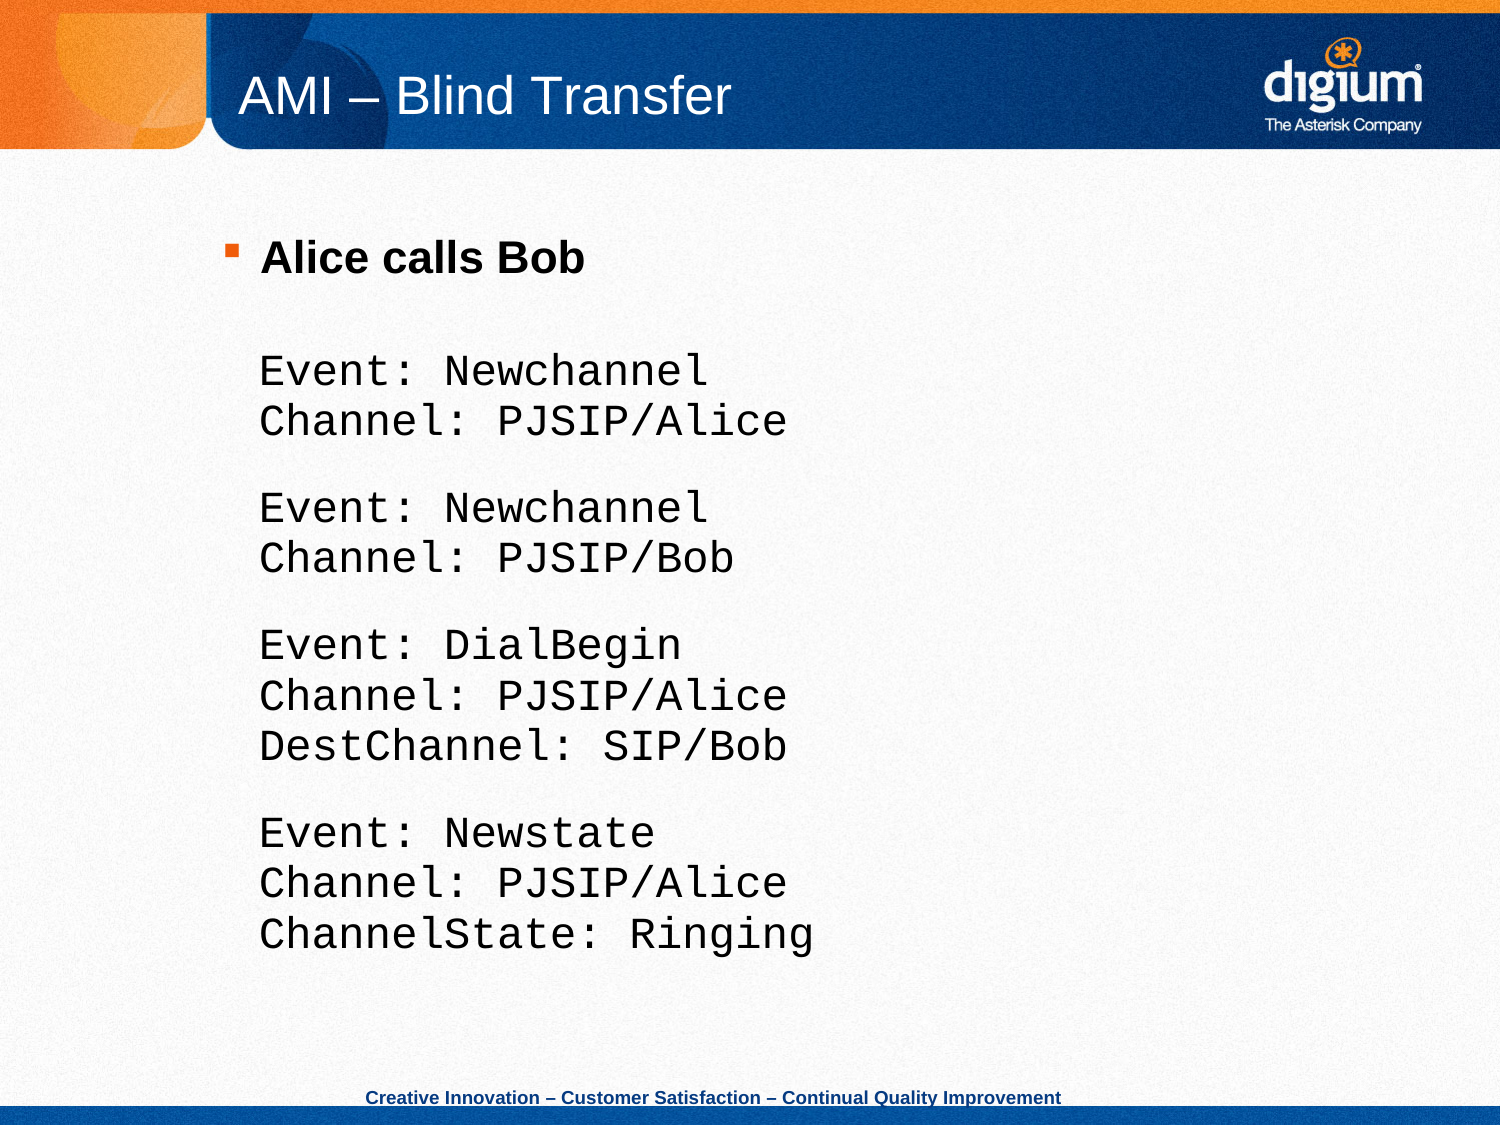

# AMI – Blind Transfer
Alice calls Bob
Event: Newchannel
Channel: PJSIP/Alice
Event: Newchannel
Channel: PJSIP/Bob
Event: DialBegin
Channel: PJSIP/Alice
DestChannel: SIP/Bob
Event: Newstate
Channel: PJSIP/Alice
ChannelState: Ringing